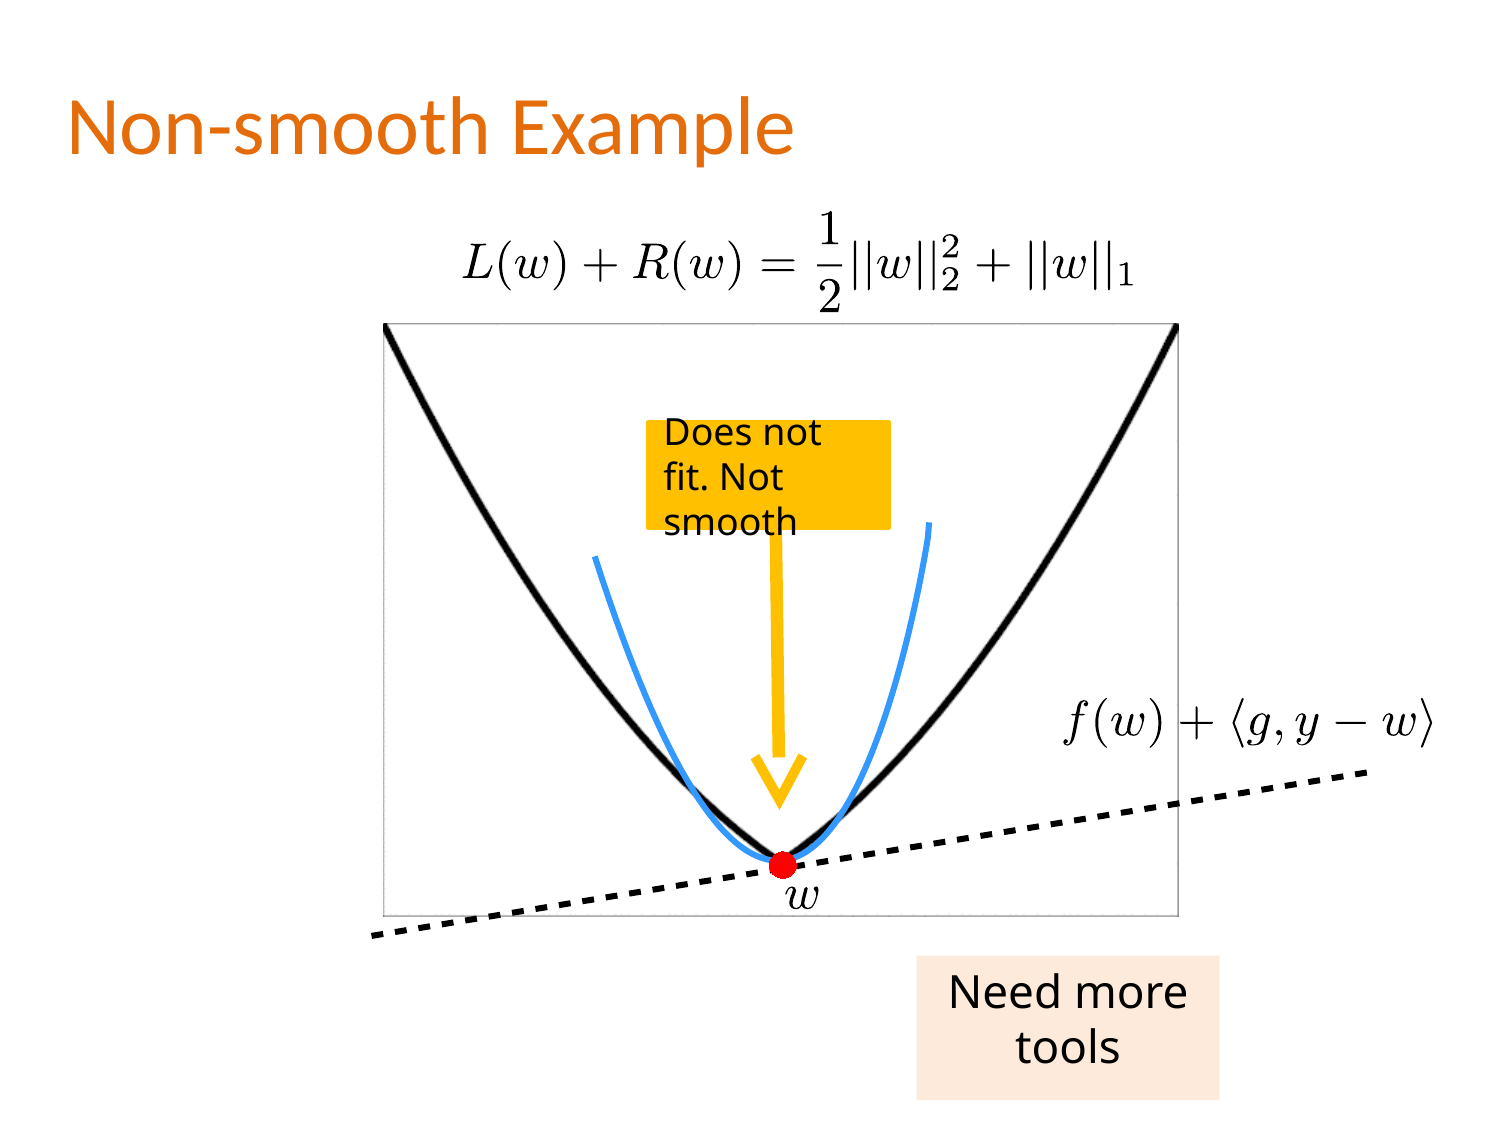

Non-smooth Example
Does not fit. Not smooth
Need more tools